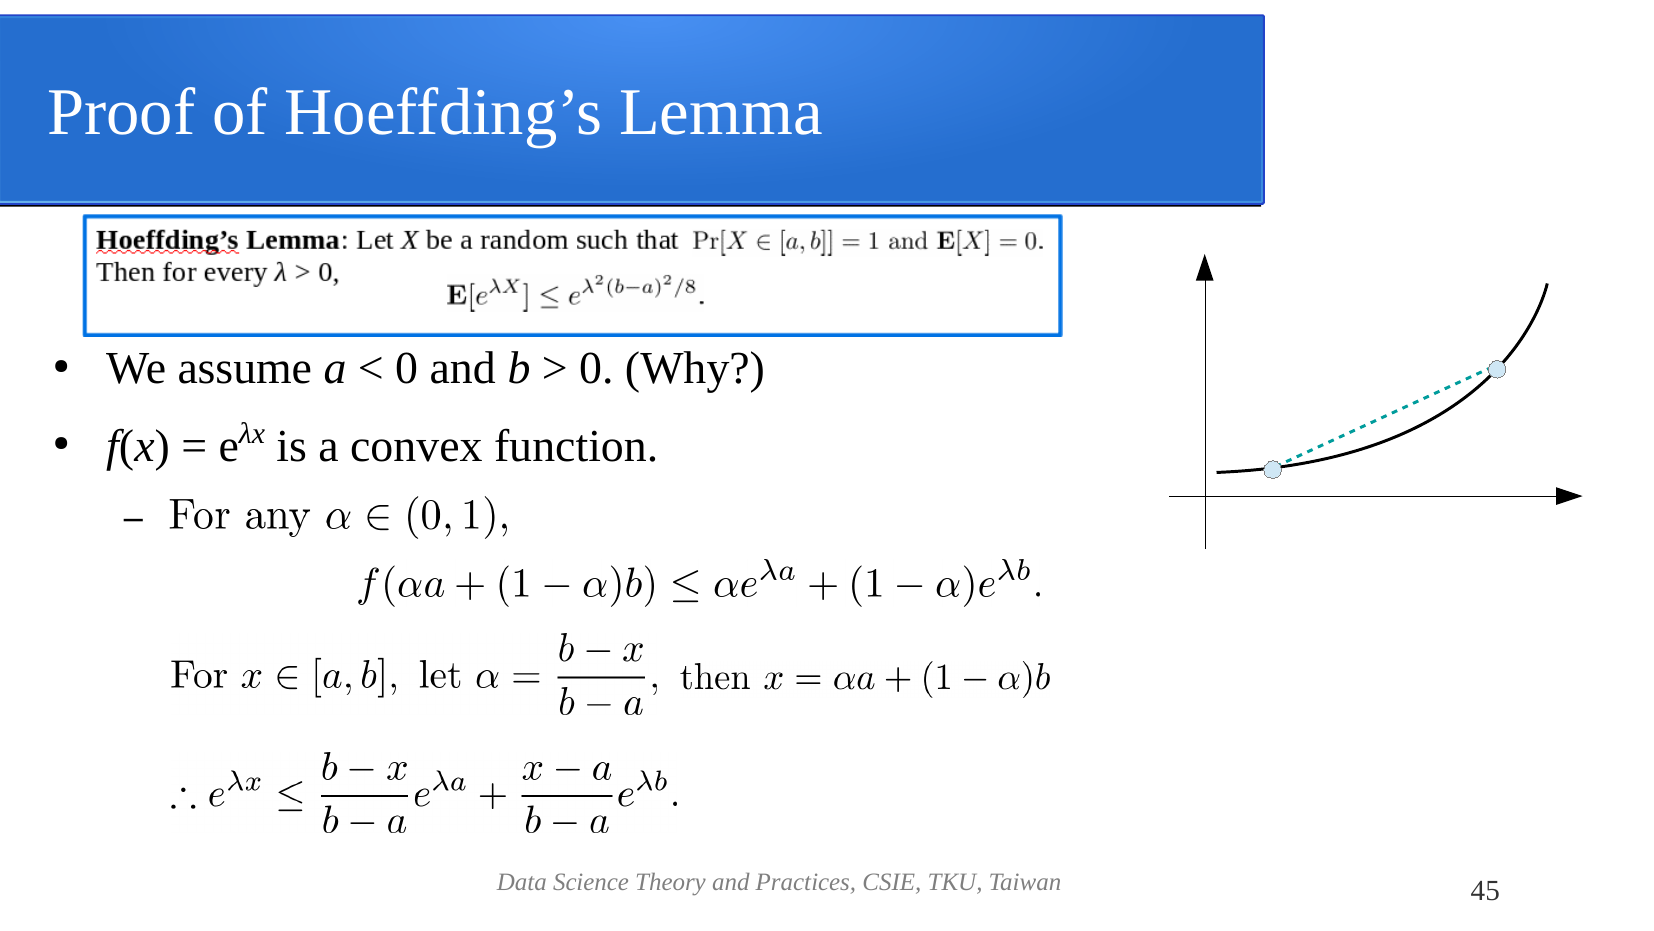

# Proof of Hoeffding’s Lemma
We assume a < 0 and b > 0. (Why?)
f(x) = eλx is a convex function.
Data Science Theory and Practices, CSIE, TKU, Taiwan
45